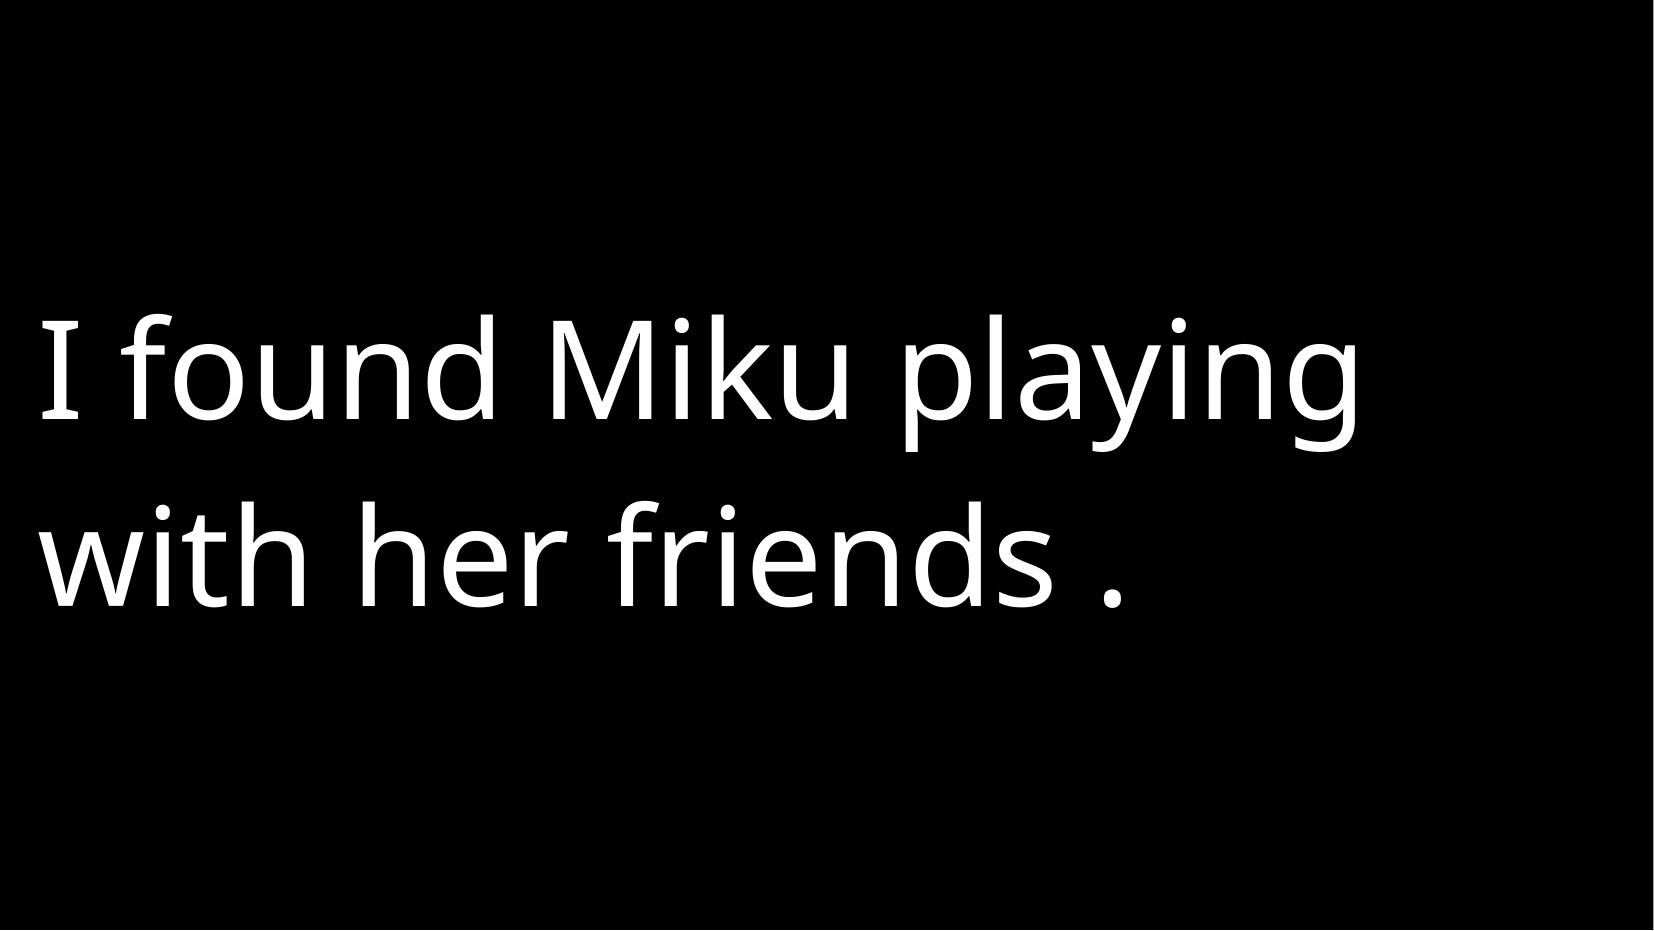

# I found Miku playing with her friends .